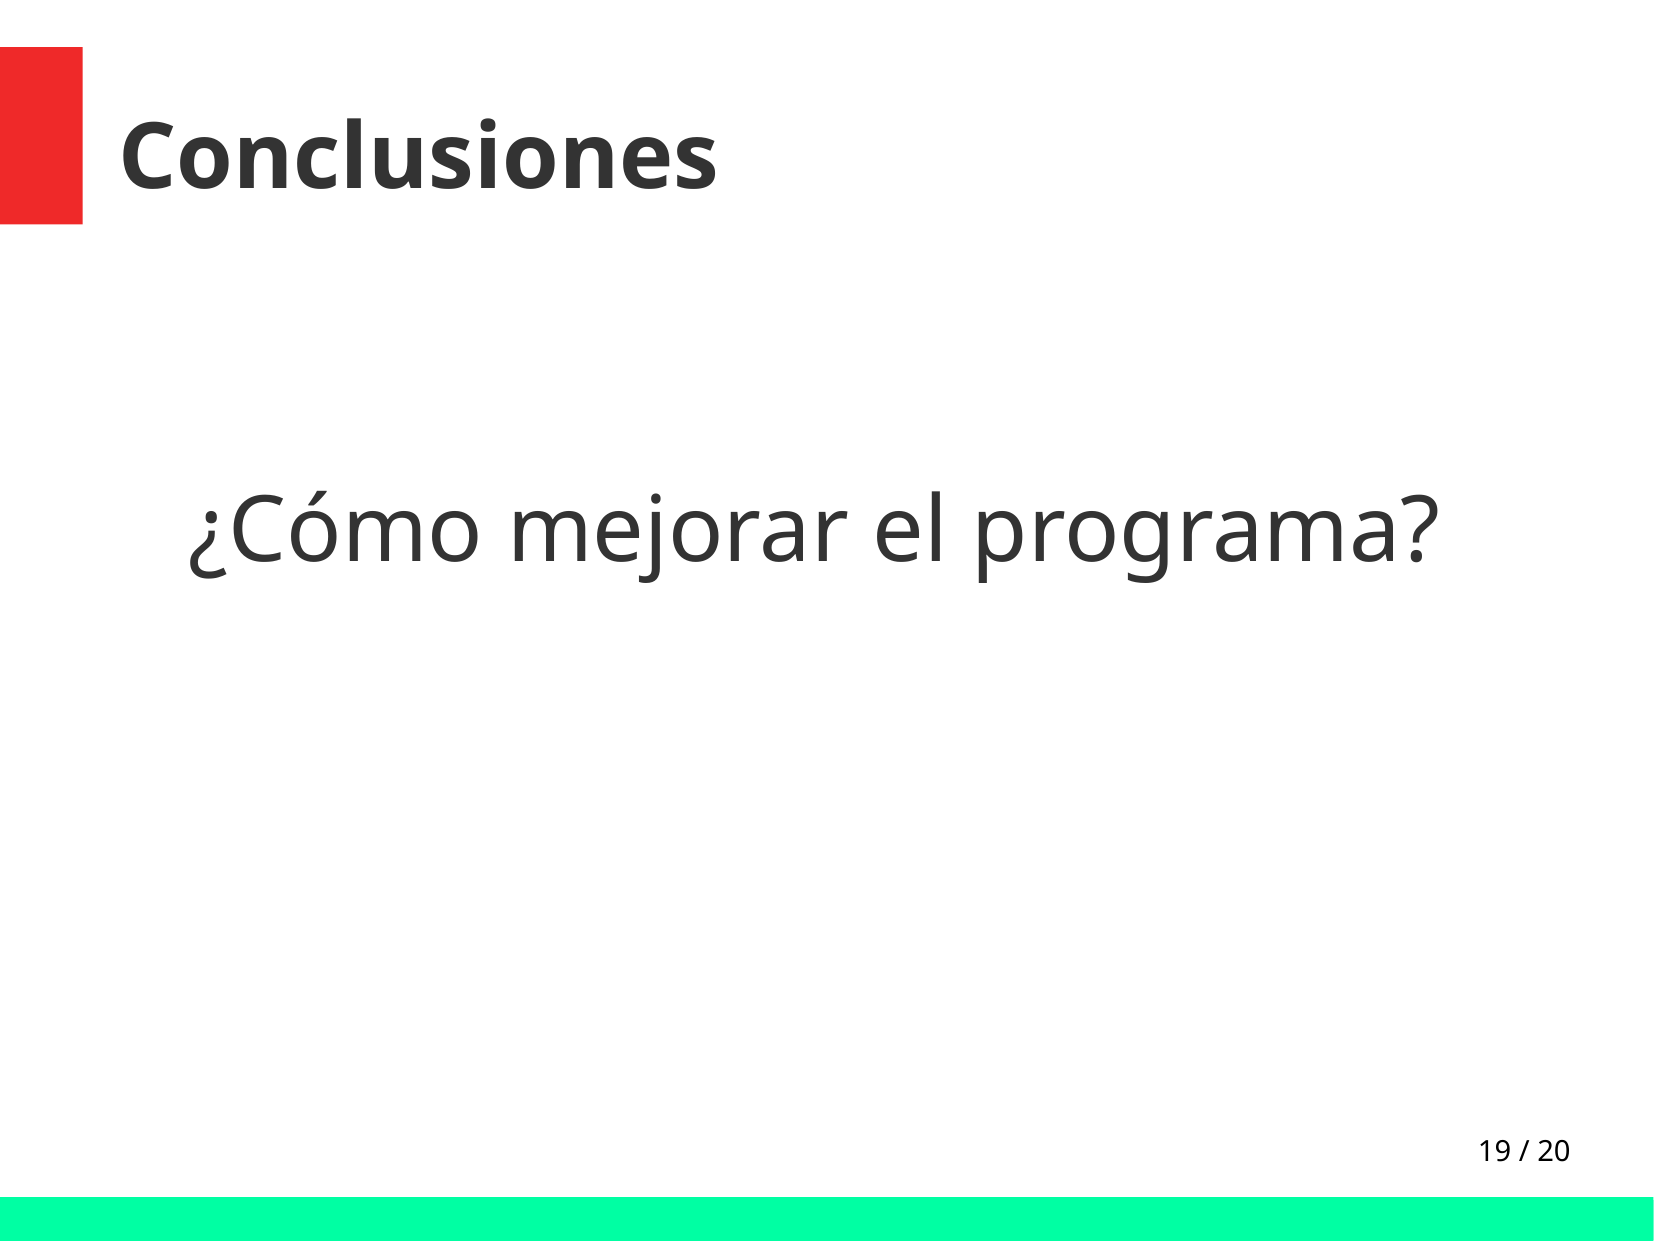

# Conclusiones
¿Cómo mejorar el programa?
19